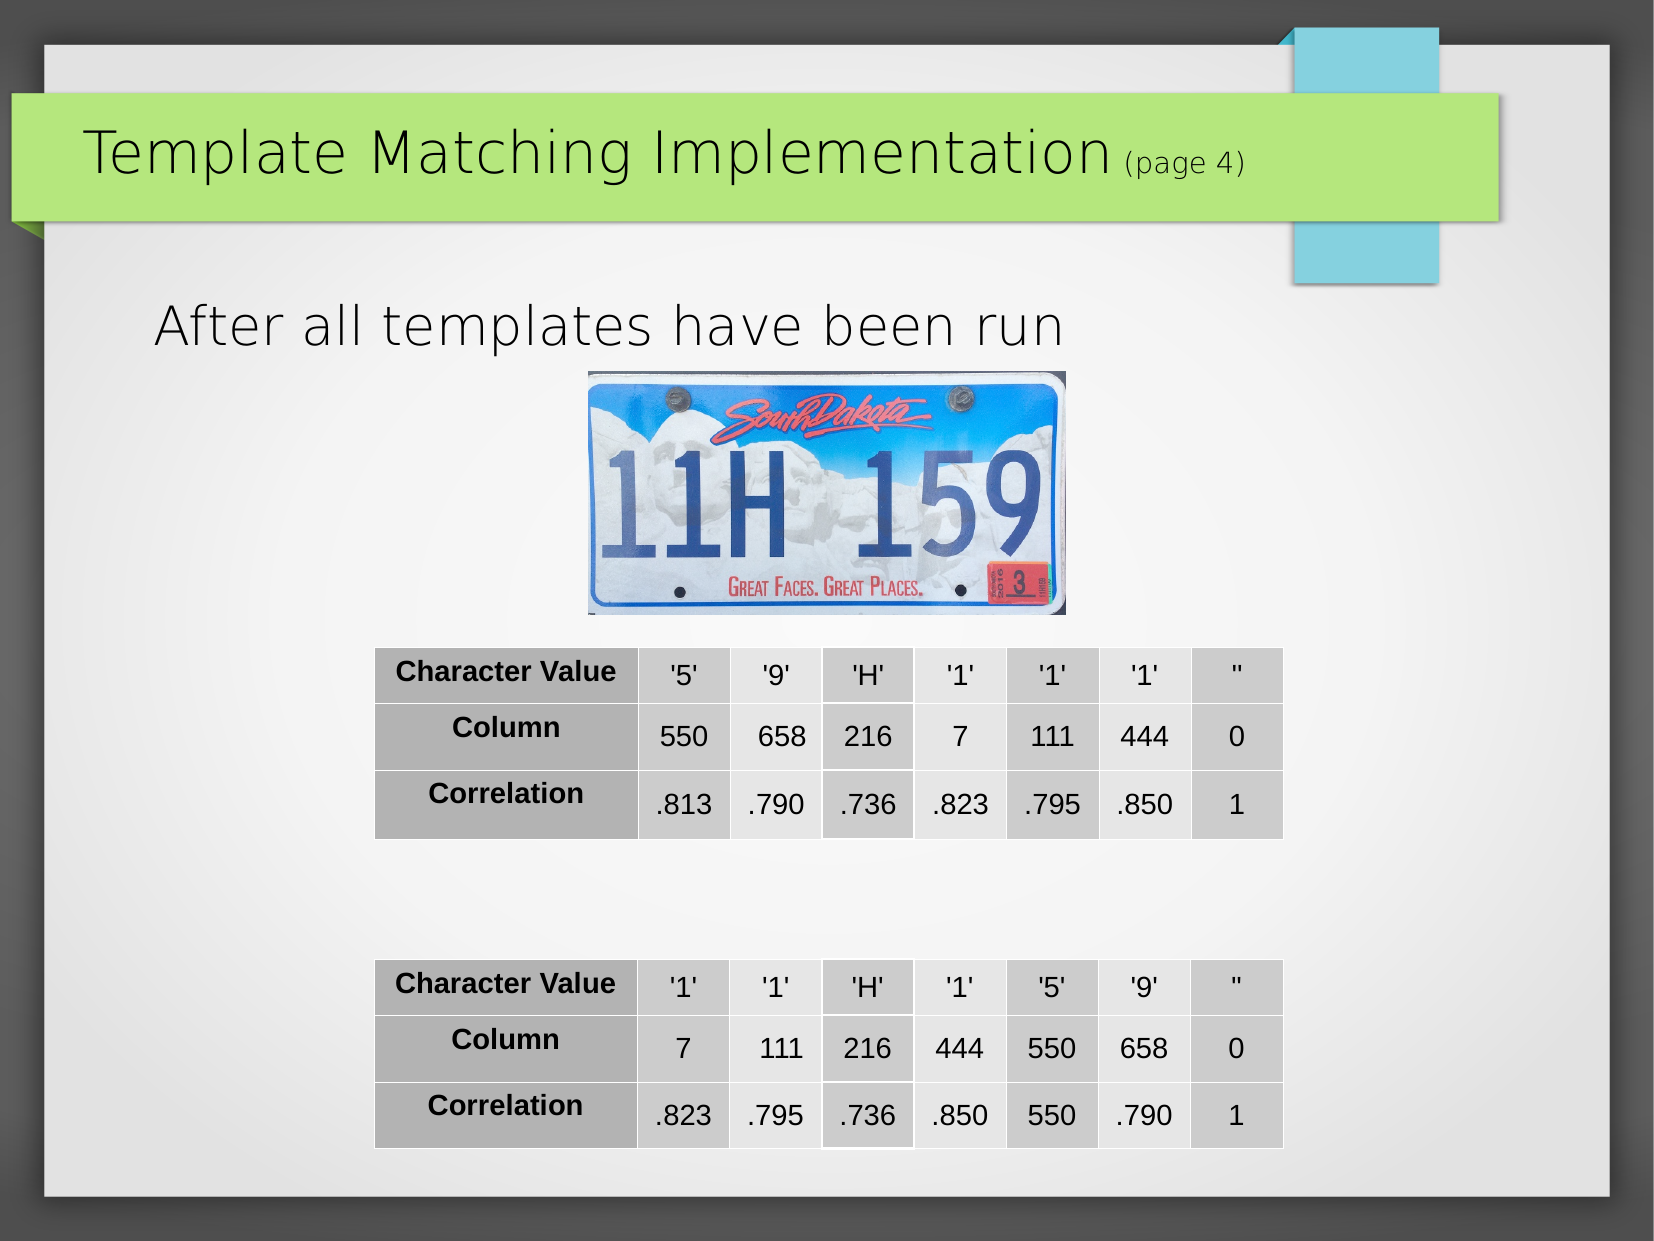

# Template Matching Implementation (page 4)
After all templates have been run
| Character Value | '5' | '9' | 'H' | '1' | '1' | '1' | '' |
| --- | --- | --- | --- | --- | --- | --- | --- |
| Column | 550 | 658 | 216 | 7 | 111 | 444 | 0 |
| Correlation | .813 | .790 | .736 | .823 | .795 | .850 | 1 |
| Character Value | '1' | '1' | 'H' | '1' | '5' | '9' | '' |
| --- | --- | --- | --- | --- | --- | --- | --- |
| Column | 7 | 111 | 216 | 444 | 550 | 658 | 0 |
| Correlation | .823 | .795 | .736 | .850 | 550 | .790 | 1 |